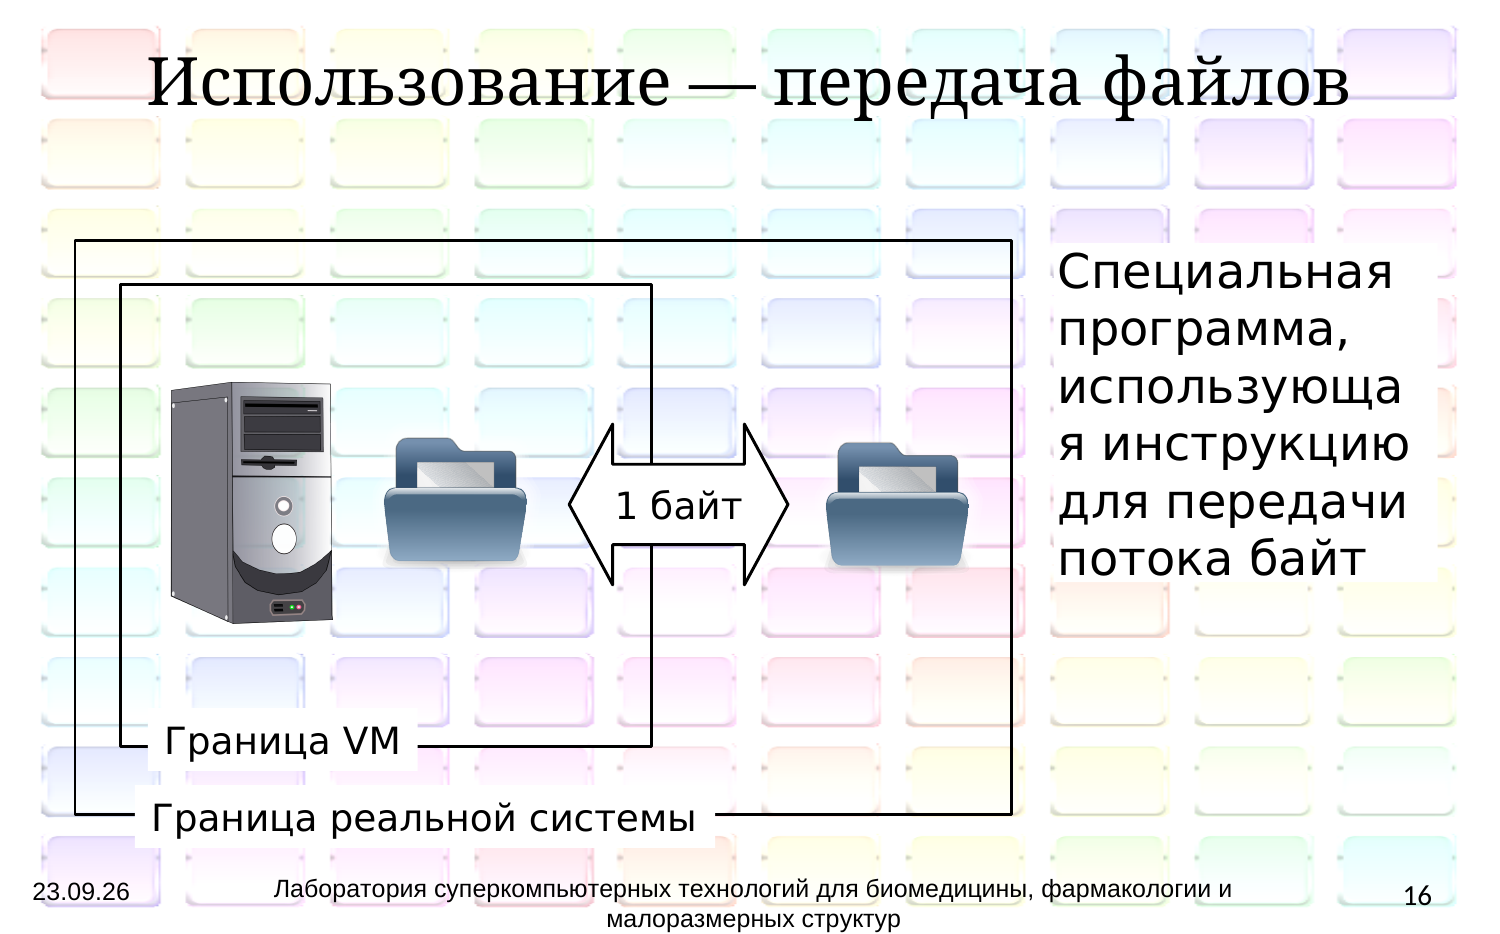

# Использование — передача файлов
Специальная программа, использующая инструкцию для передачи потока байт
1 байт
Граница VM
Граница реальной системы
Лаборатория суперкомпьютерных технологий для биомедицины, фармакологии и малоразмерных структур